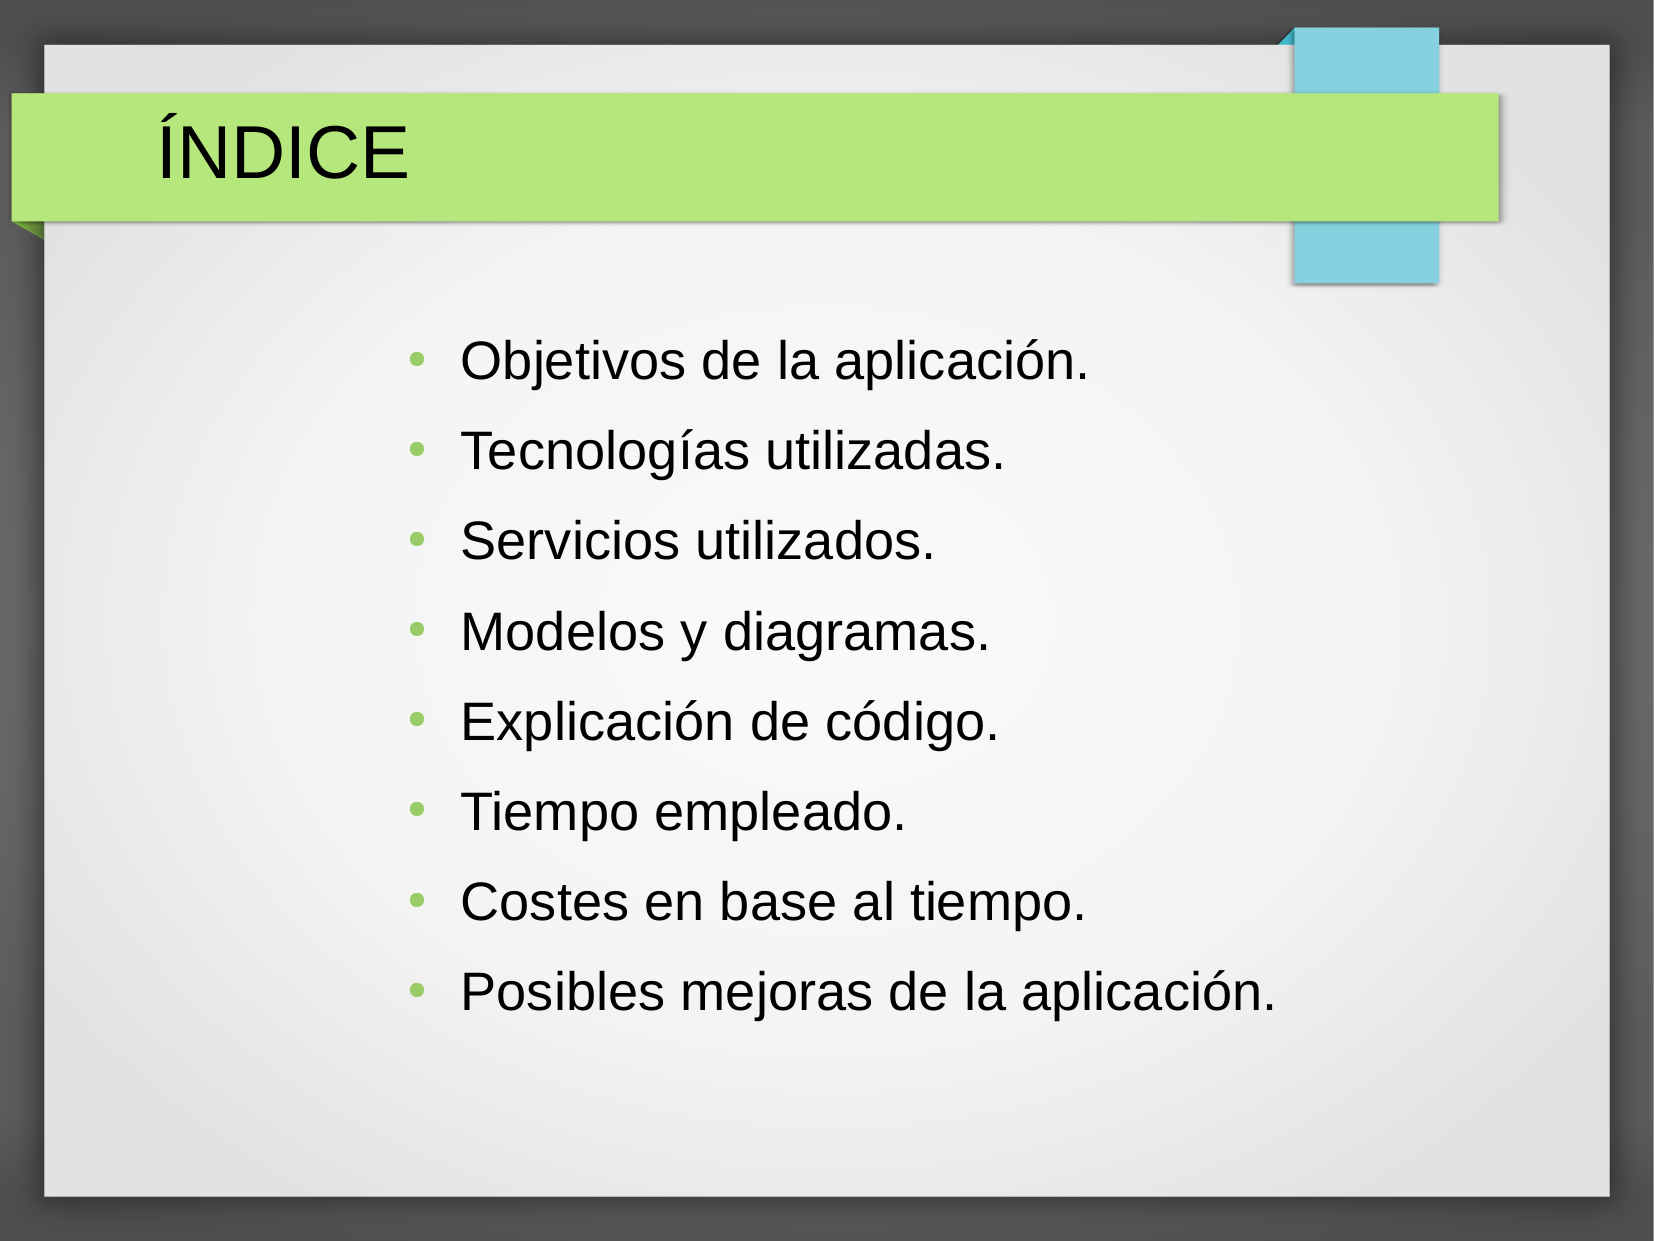

# ÍNDICE
Objetivos de la aplicación.
Tecnologías utilizadas.
Servicios utilizados.
Modelos y diagramas.
Explicación de código.
Tiempo empleado.
Costes en base al tiempo.
Posibles mejoras de la aplicación.